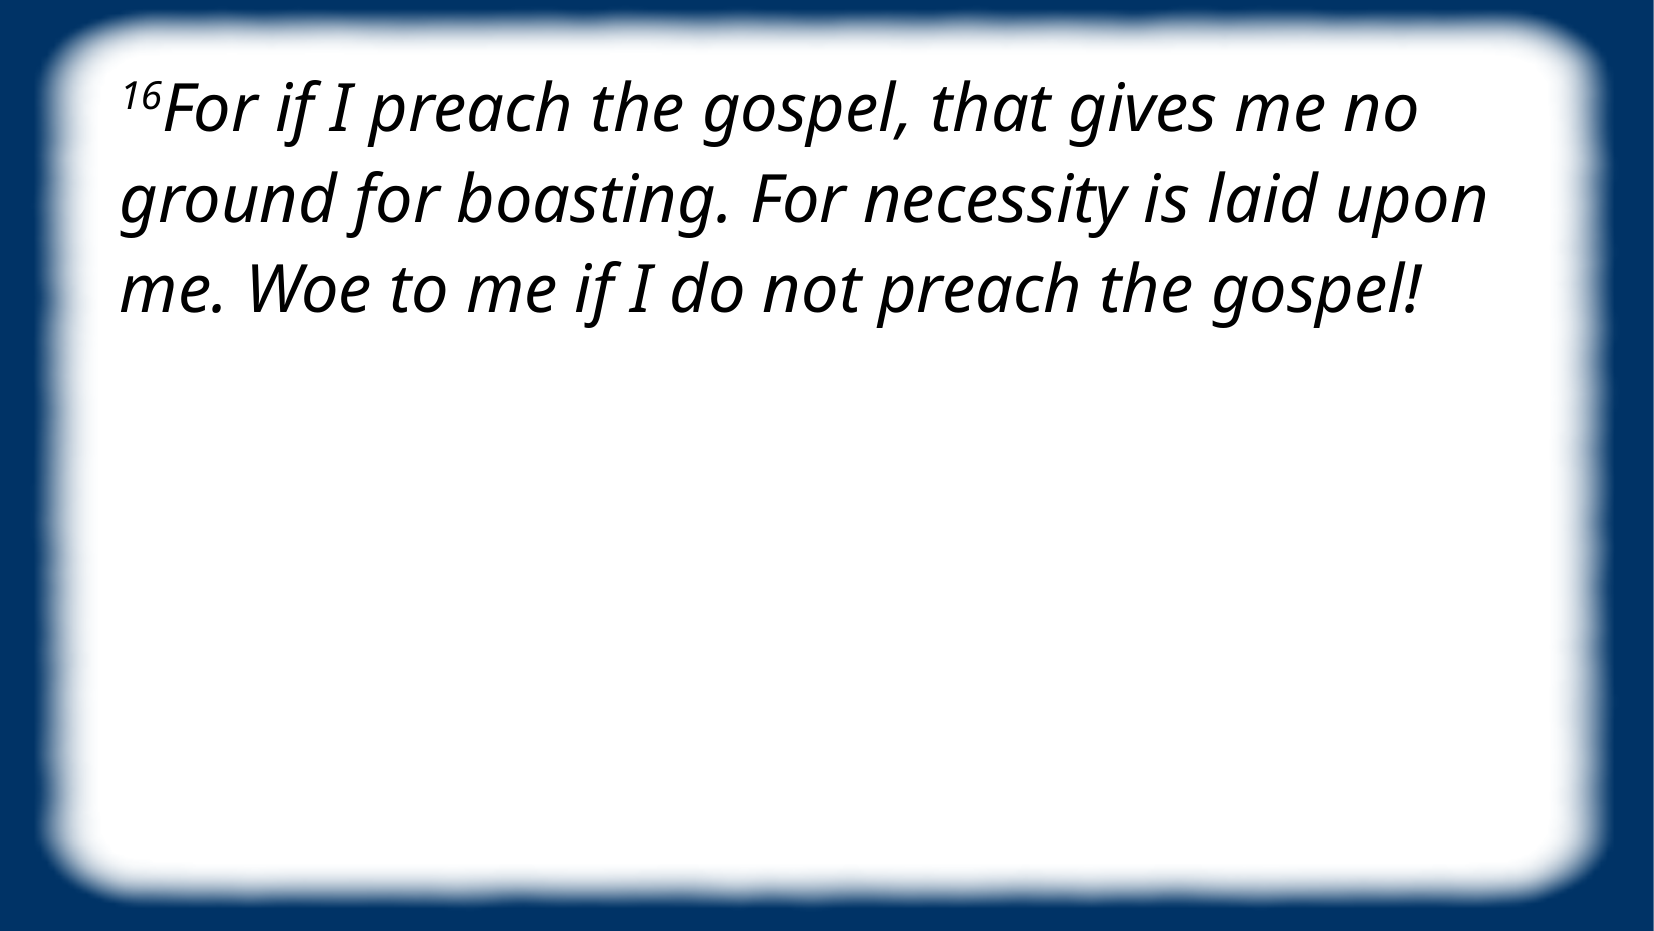

16For if I preach the gospel, that gives me no ground for boasting. For necessity is laid upon me. Woe to me if I do not preach the gospel!